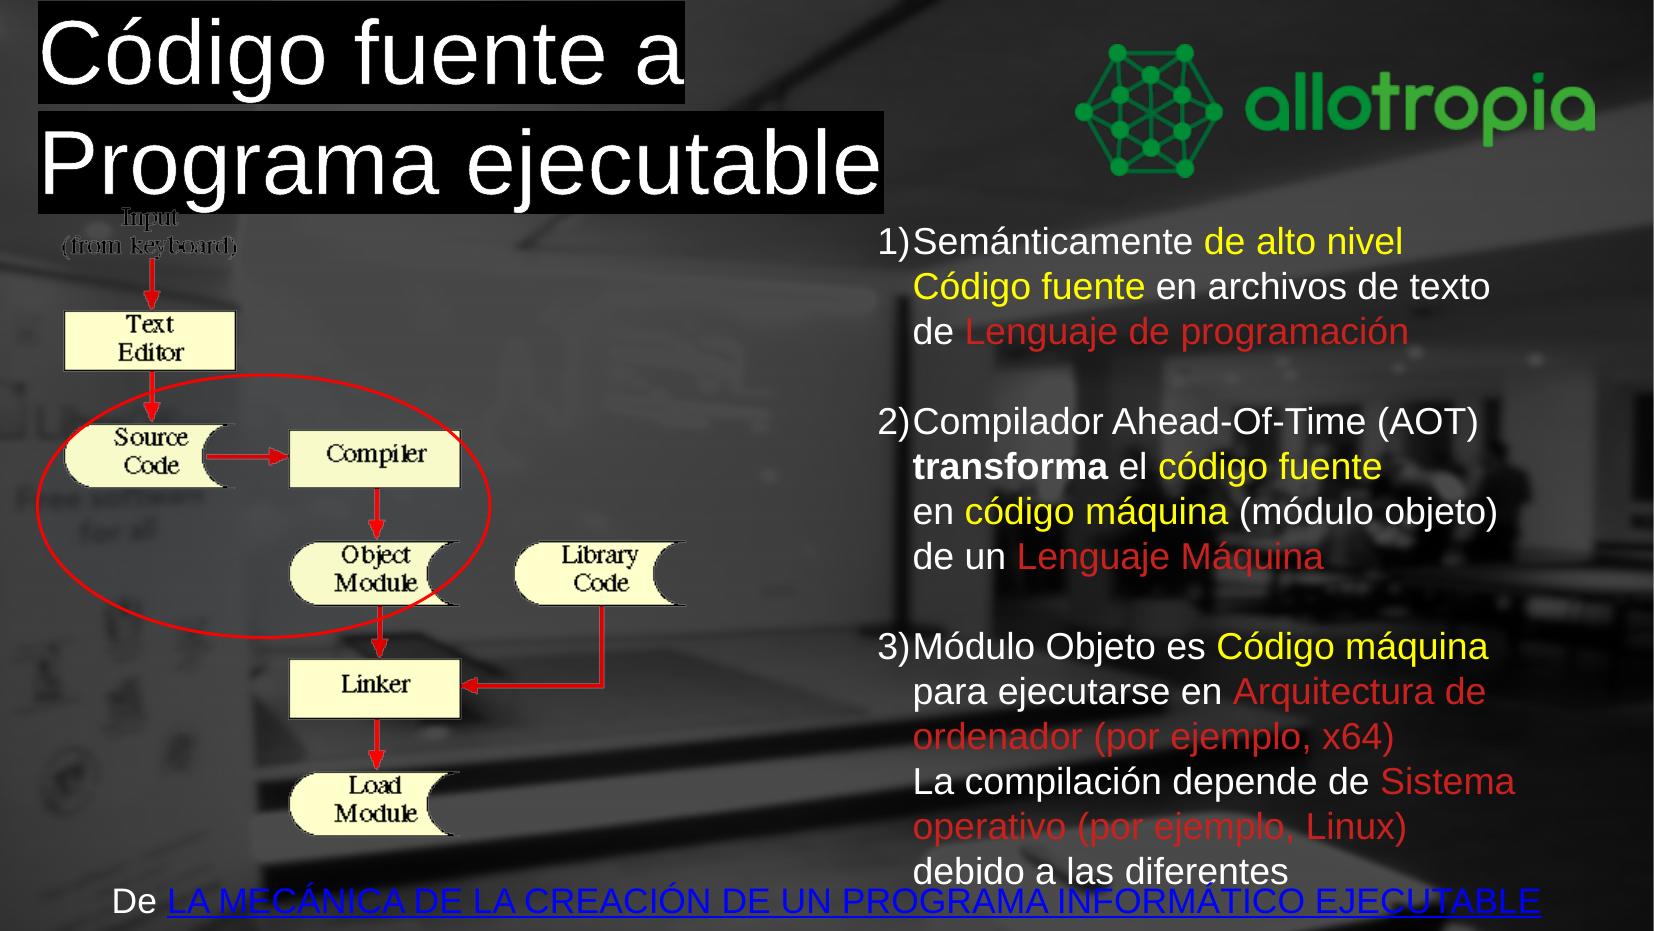

# Código fuente a Programa ejecutable
Semánticamente de alto nivel
Código fuente en archivos de texto de Lenguaje de programación
Compilador Ahead-Of-Time (AOT)
transforma el código fuente
en código máquina (módulo objeto)
de un Lenguaje Máquina
Módulo Objeto es Código máquina para ejecutarse en Arquitectura de ordenador (por ejemplo, x64)
La compilación depende de Sistema operativo (por ejemplo, Linux)
debido a las diferentes
De LA MECÁNICA DE LA CREACIÓN DE UN PROGRAMA INFORMÁTICO EJECUTABLE